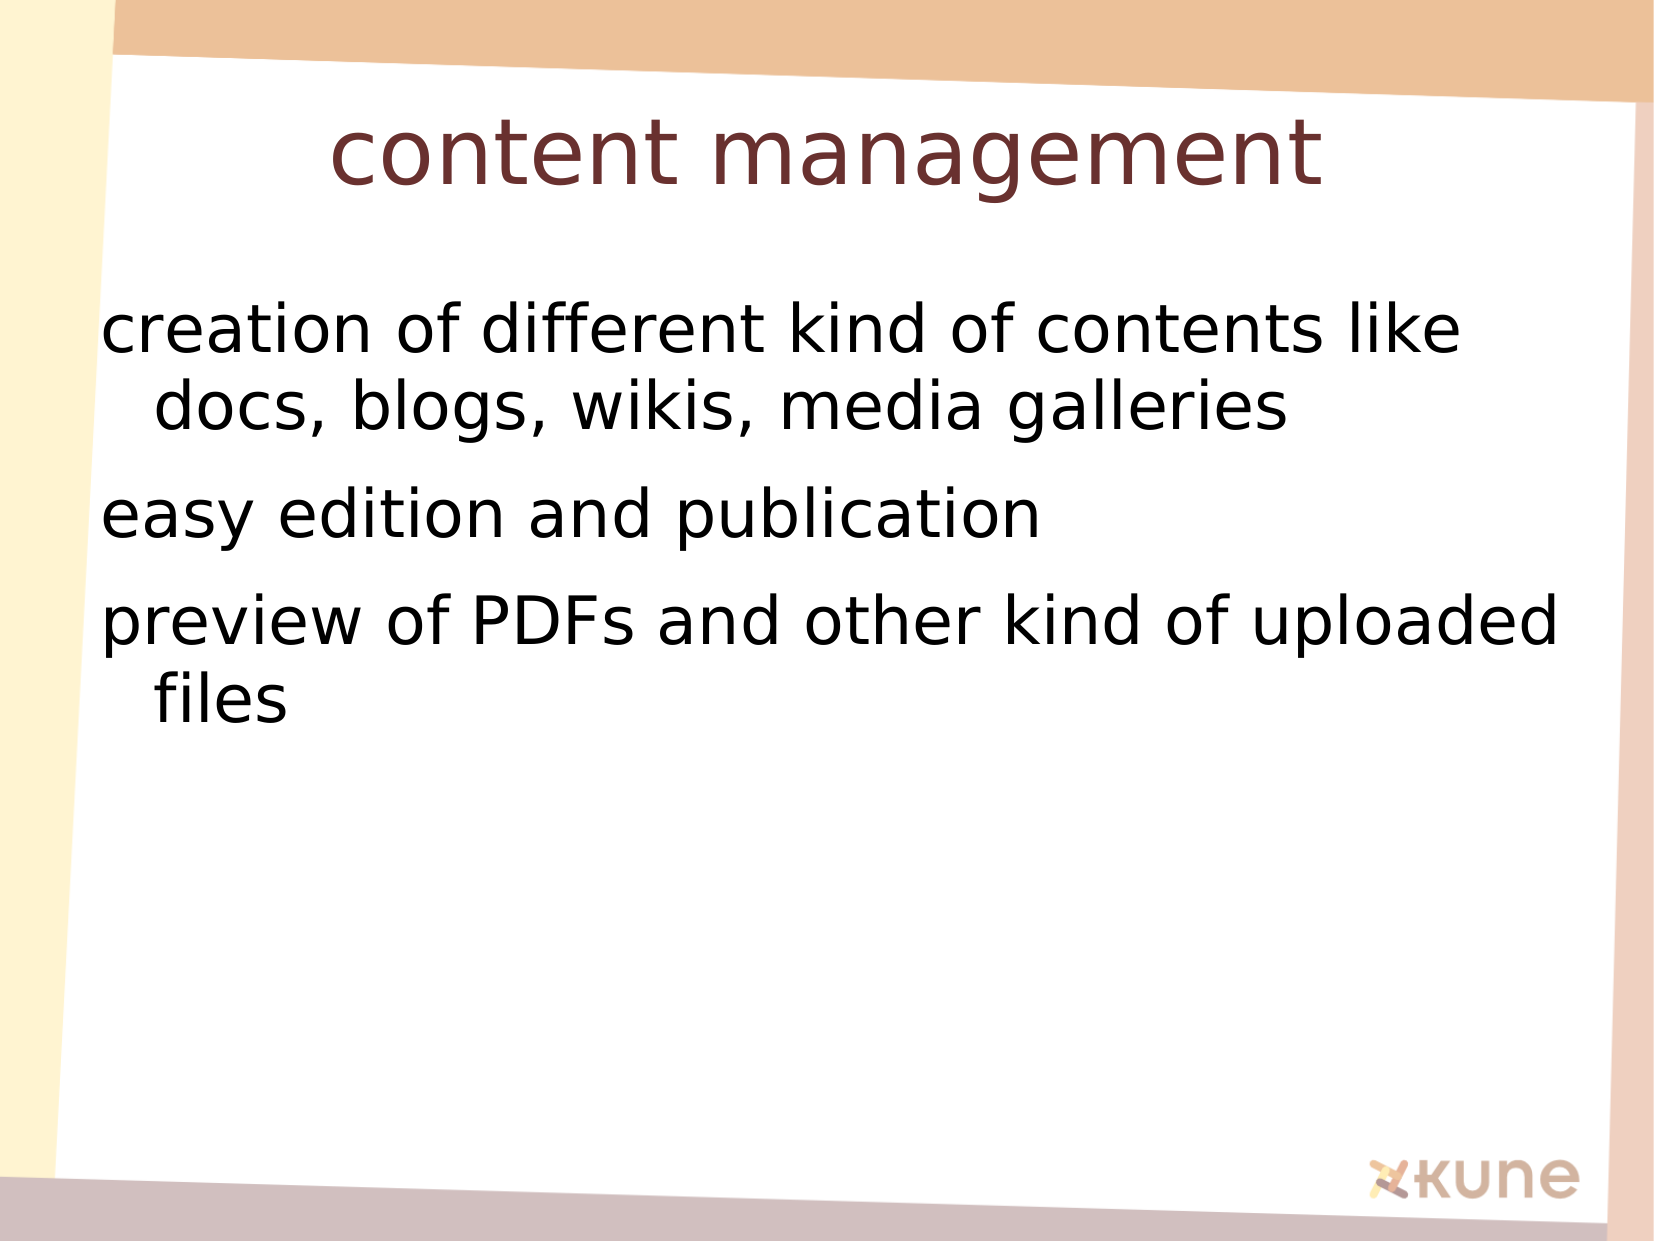

# content management
creation of different kind of contents like docs, blogs, wikis, media galleries
easy edition and publication
preview of PDFs and other kind of uploaded files